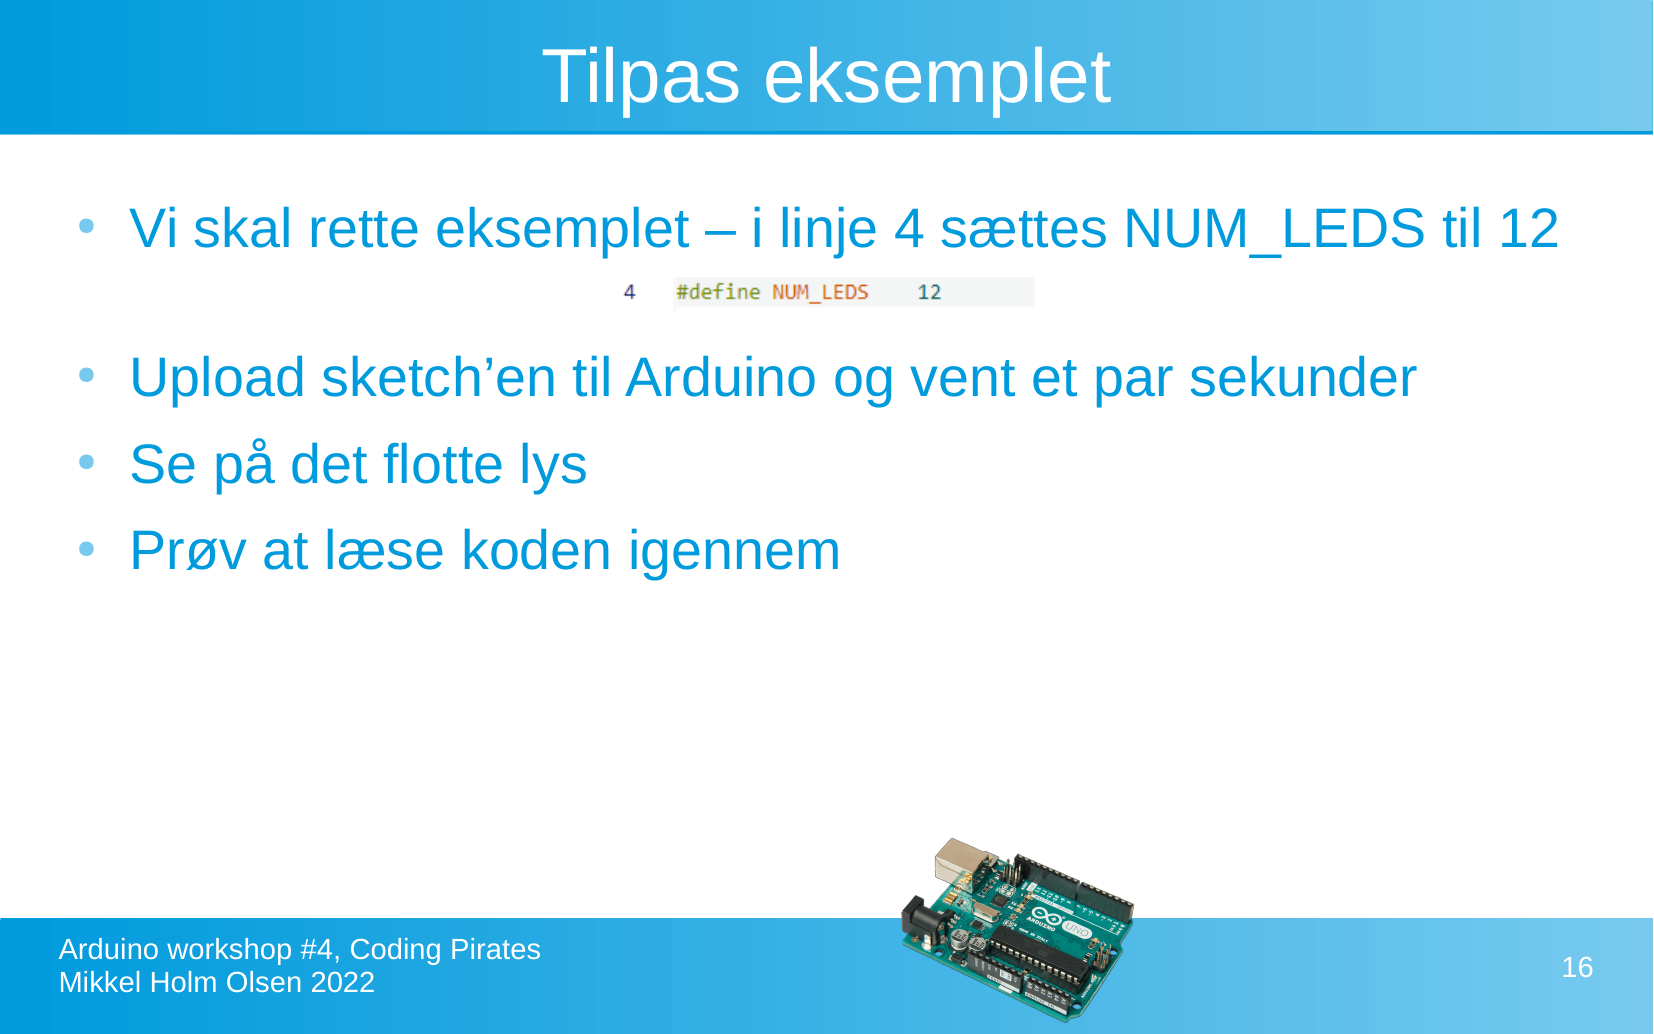

# Tilpas eksemplet
Vi skal rette eksemplet – i linje 4 sættes NUM_LEDS til 12
Upload sketch’en til Arduino og vent et par sekunder
Se på det flotte lys
Prøv at læse koden igennem
16